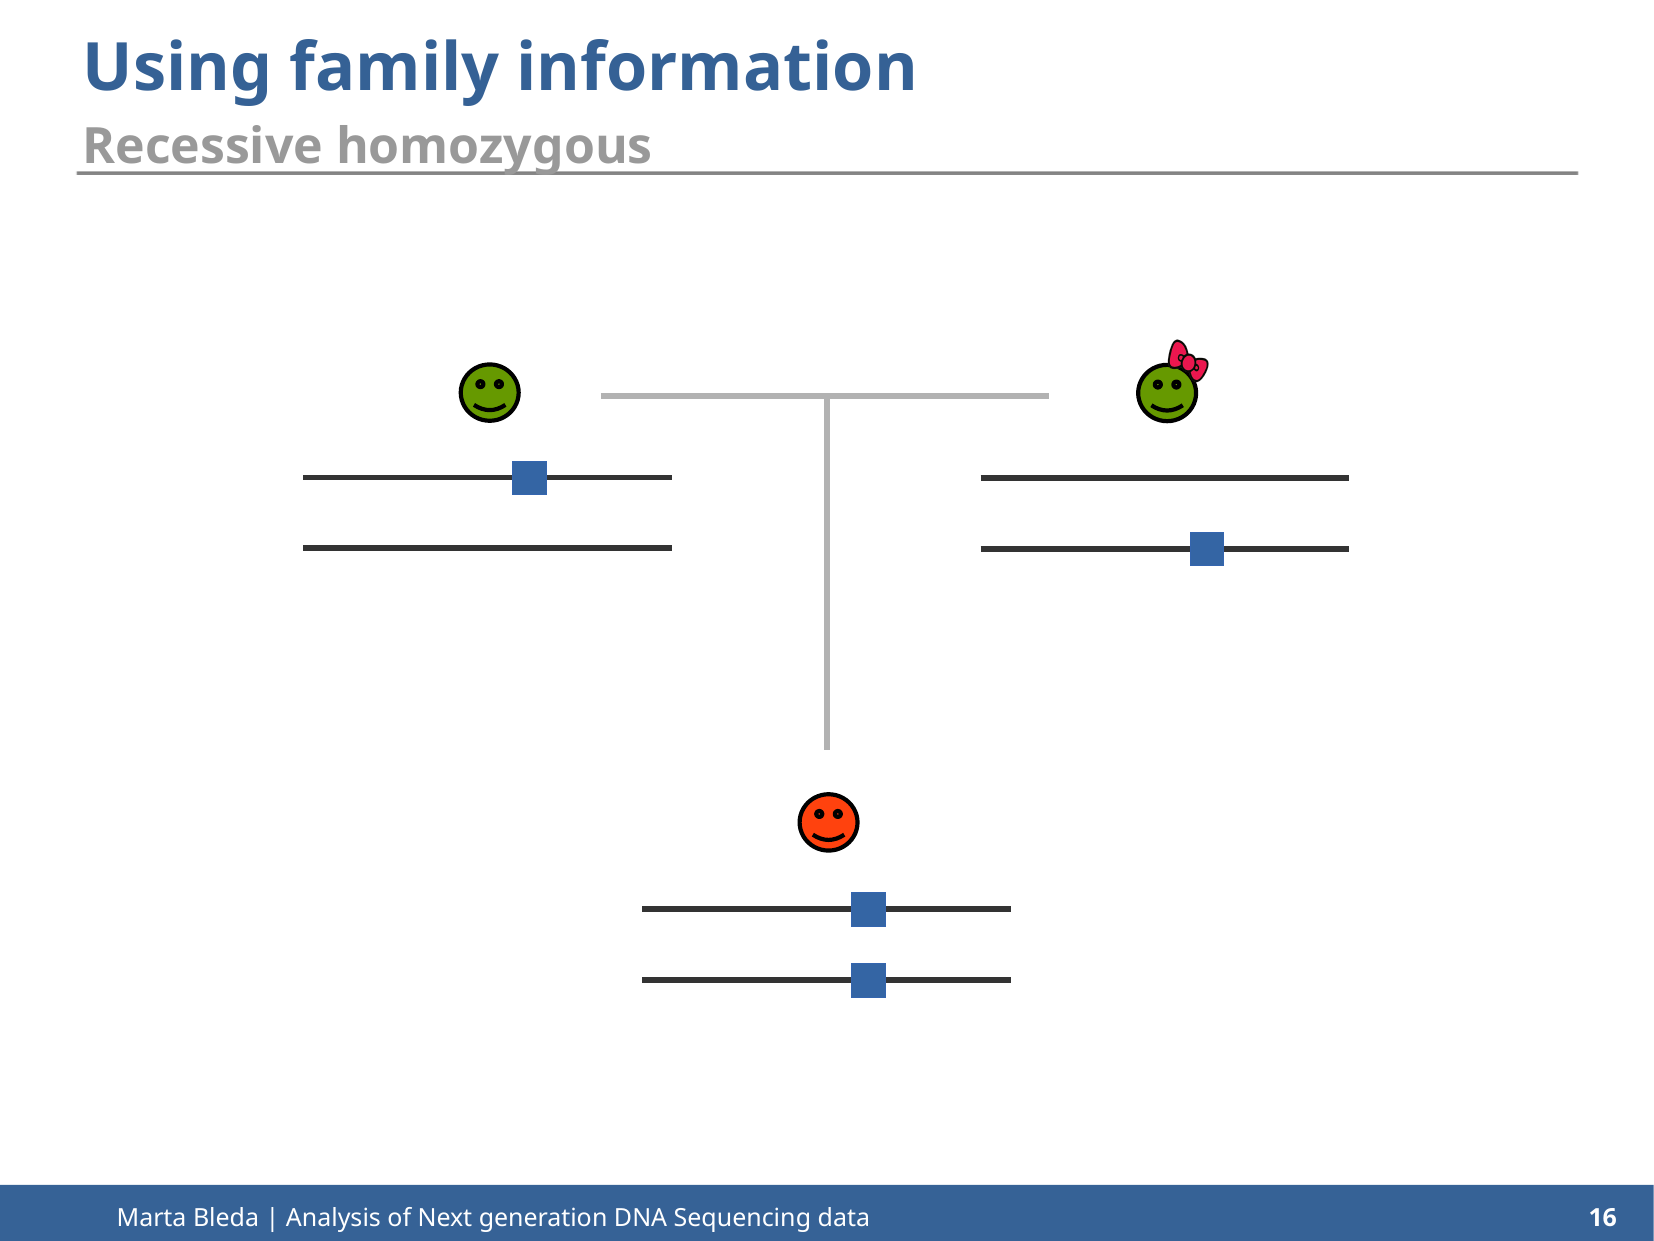

# Using family information Recessive homozygous
Marta Bleda | Analysis of Next generation DNA Sequencing data
16